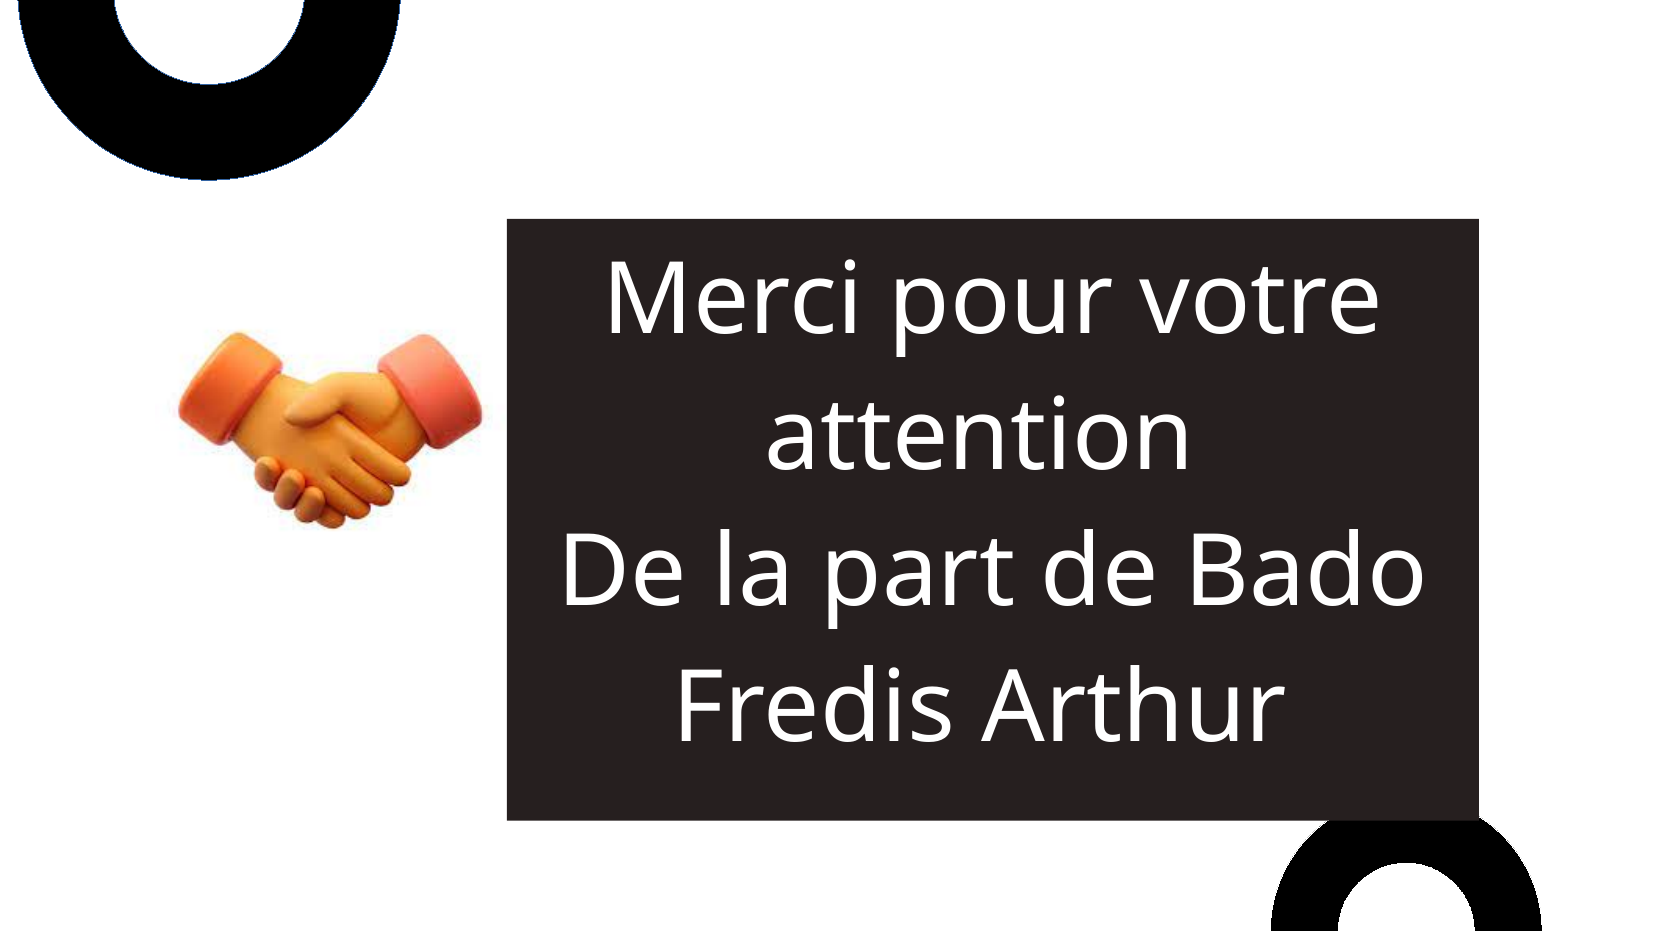

Merci pour votre attention
De la part de Bado Fredis Arthur